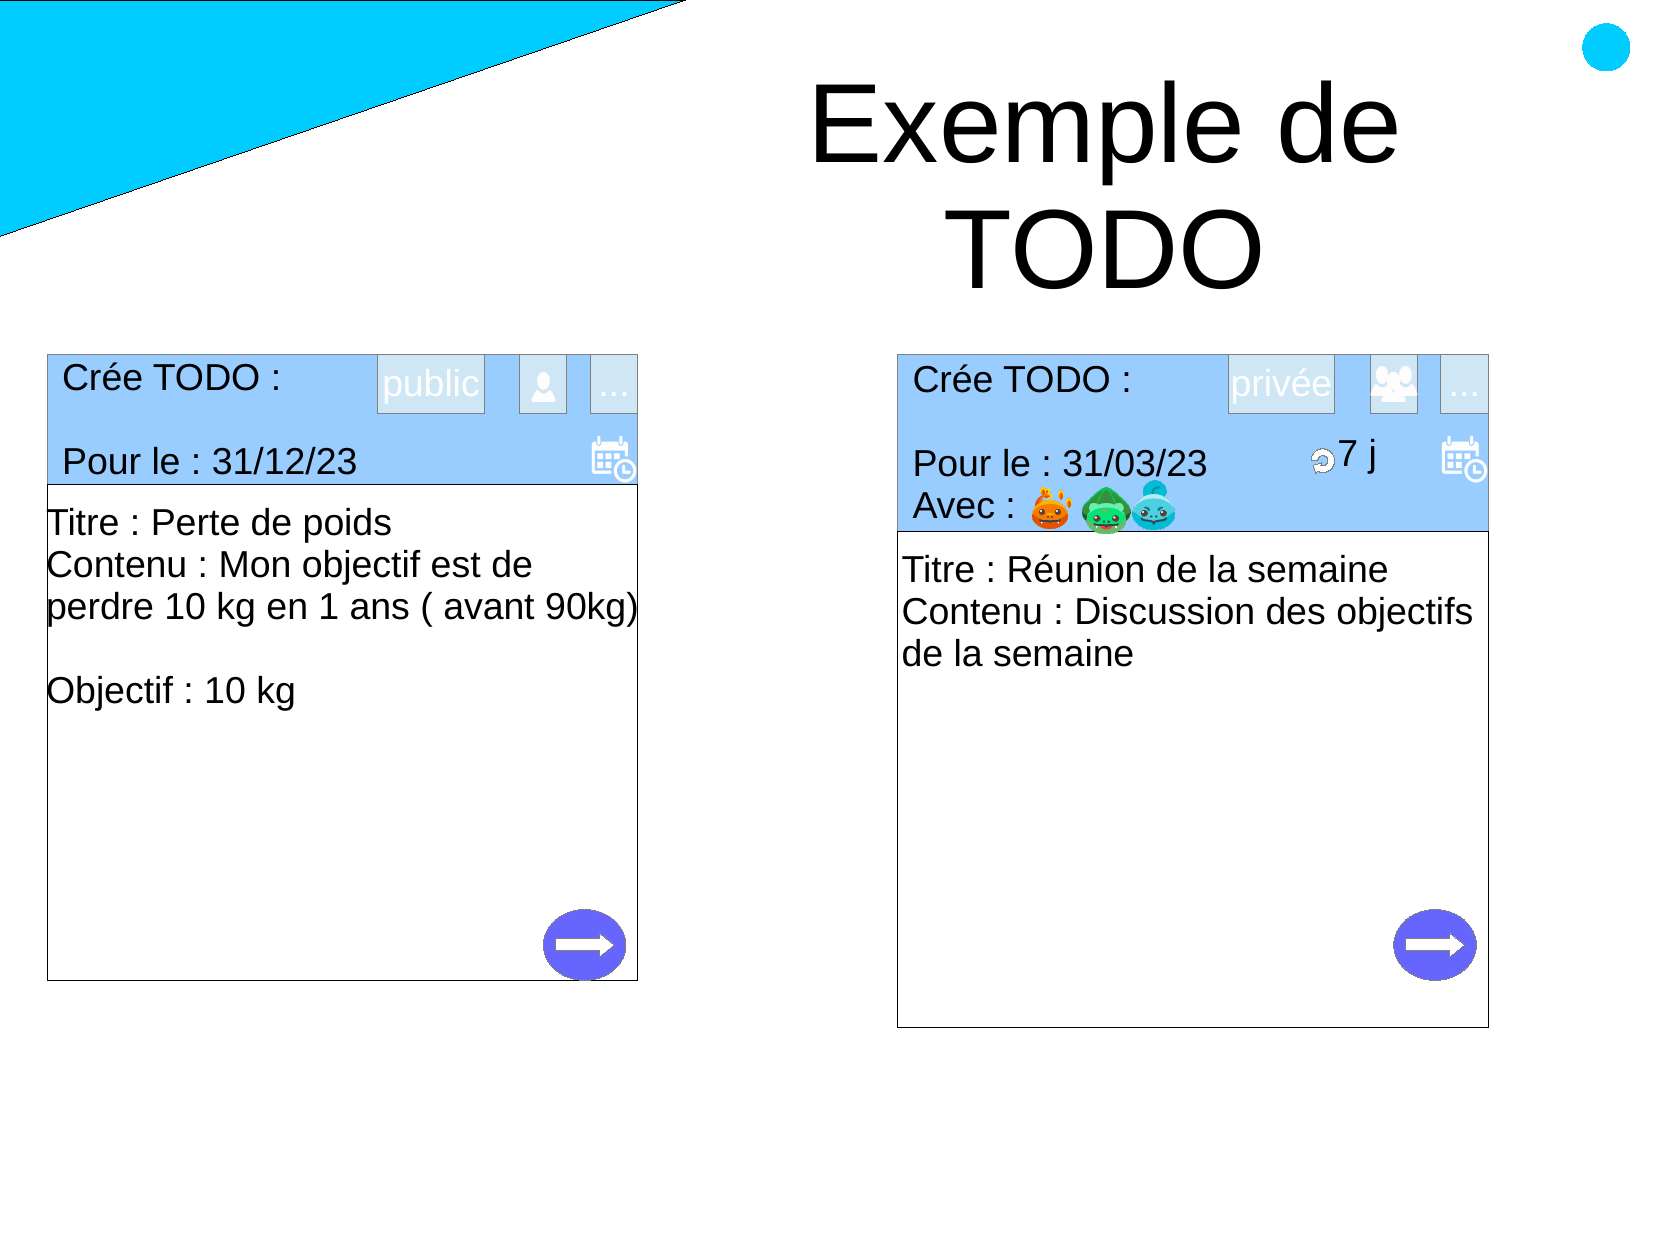

Exemple de TODO
Crée TODO :
Pour le : 31/12/23
public
...
Crée TODO :
Pour le : 31/03/23
Avec :
privée
...
7 j
Titre : Perte de poids
Contenu : Mon objectif est de
perdre 10 kg en 1 ans ( avant 90kg)
Objectif : 10 kg
Titre : Réunion de la semaine
Contenu : Discussion des objectifs
de la semaine